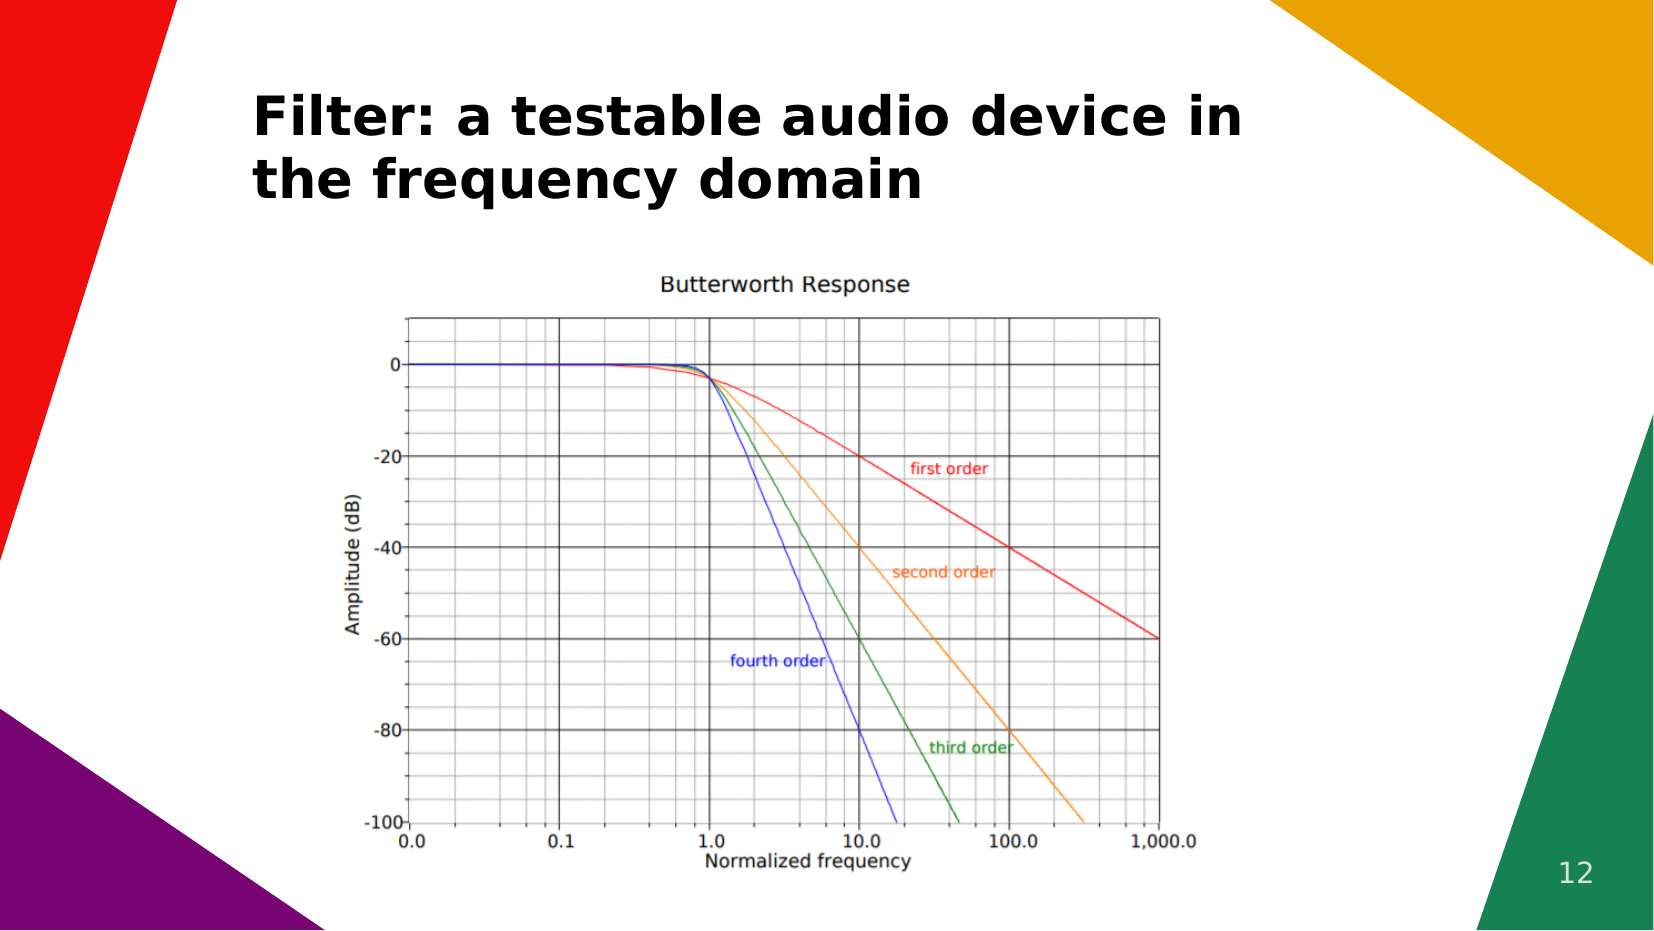

Filter: a testable audio device in the frequency domain
12